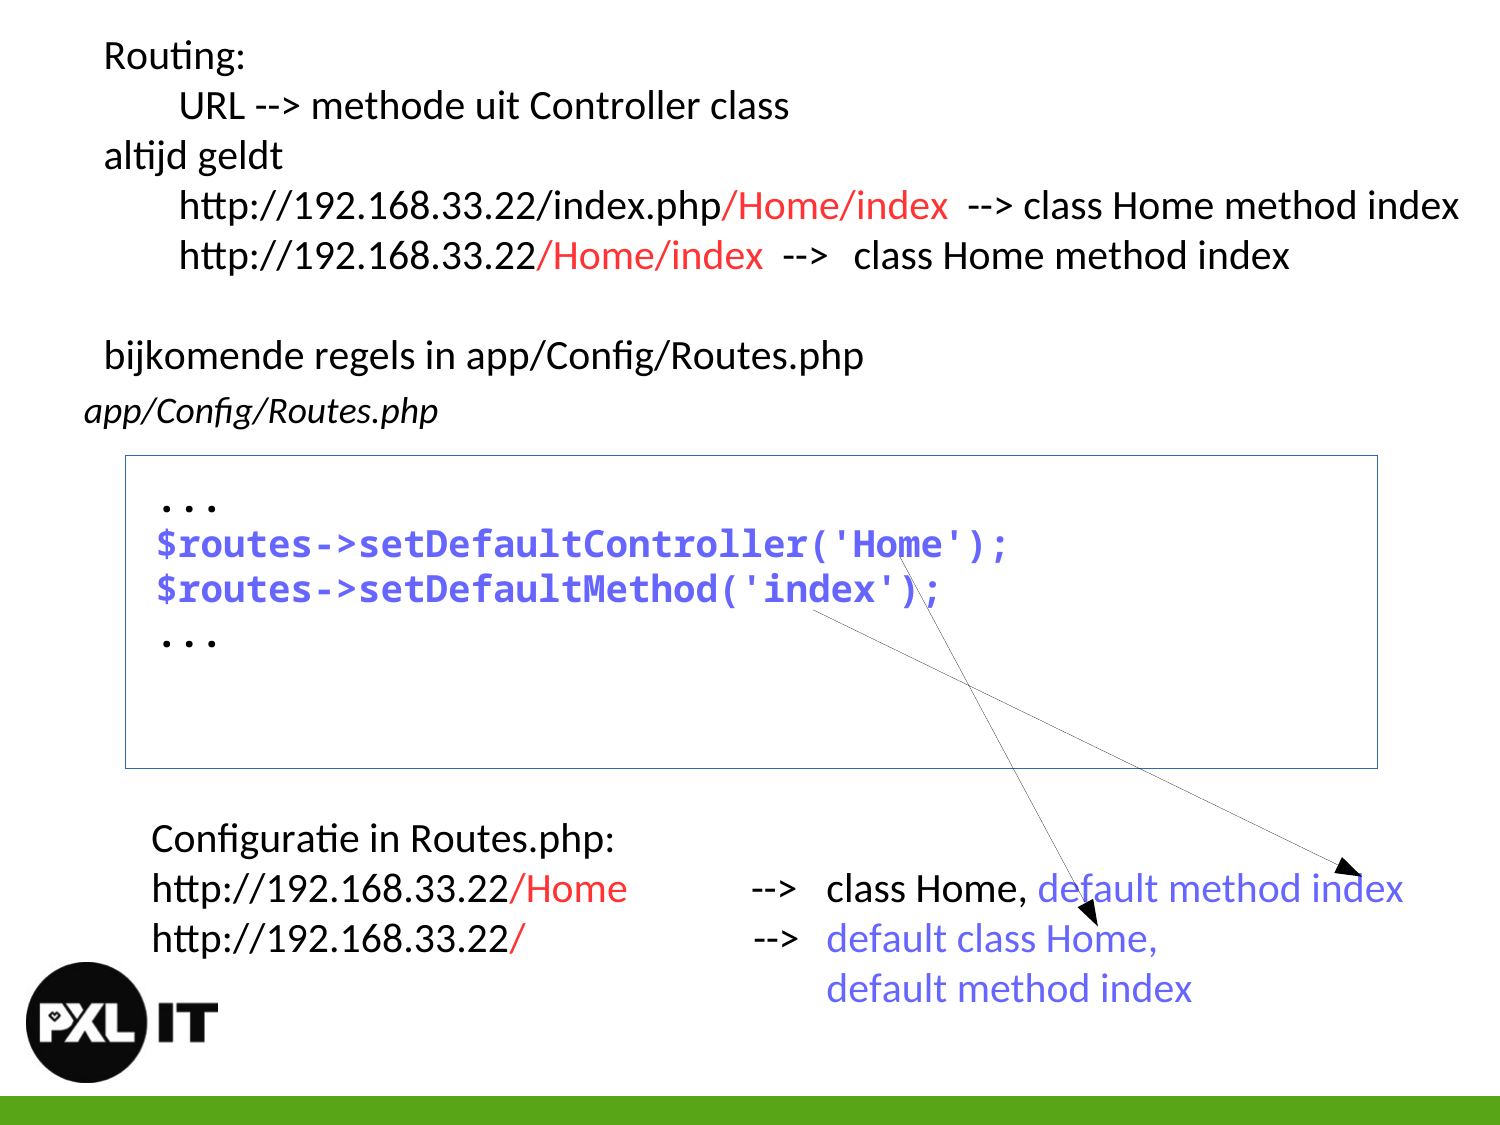

Routing:
	URL --> methode uit Controller class
altijd geldt
	http://192.168.33.22/index.php/Home/index --> class Home method index
	http://192.168.33.22/Home/index -->	class Home method index
bijkomende regels in app/Config/Routes.php
app/Config/Routes.php
...
$routes->setDefaultController('Home');
$routes->setDefaultMethod('index');
...
Configuratie in Routes.php:
http://192.168.33.22/Home -->	class Home, default method index
http://192.168.33.22/ -->	default class Home,
									default method index